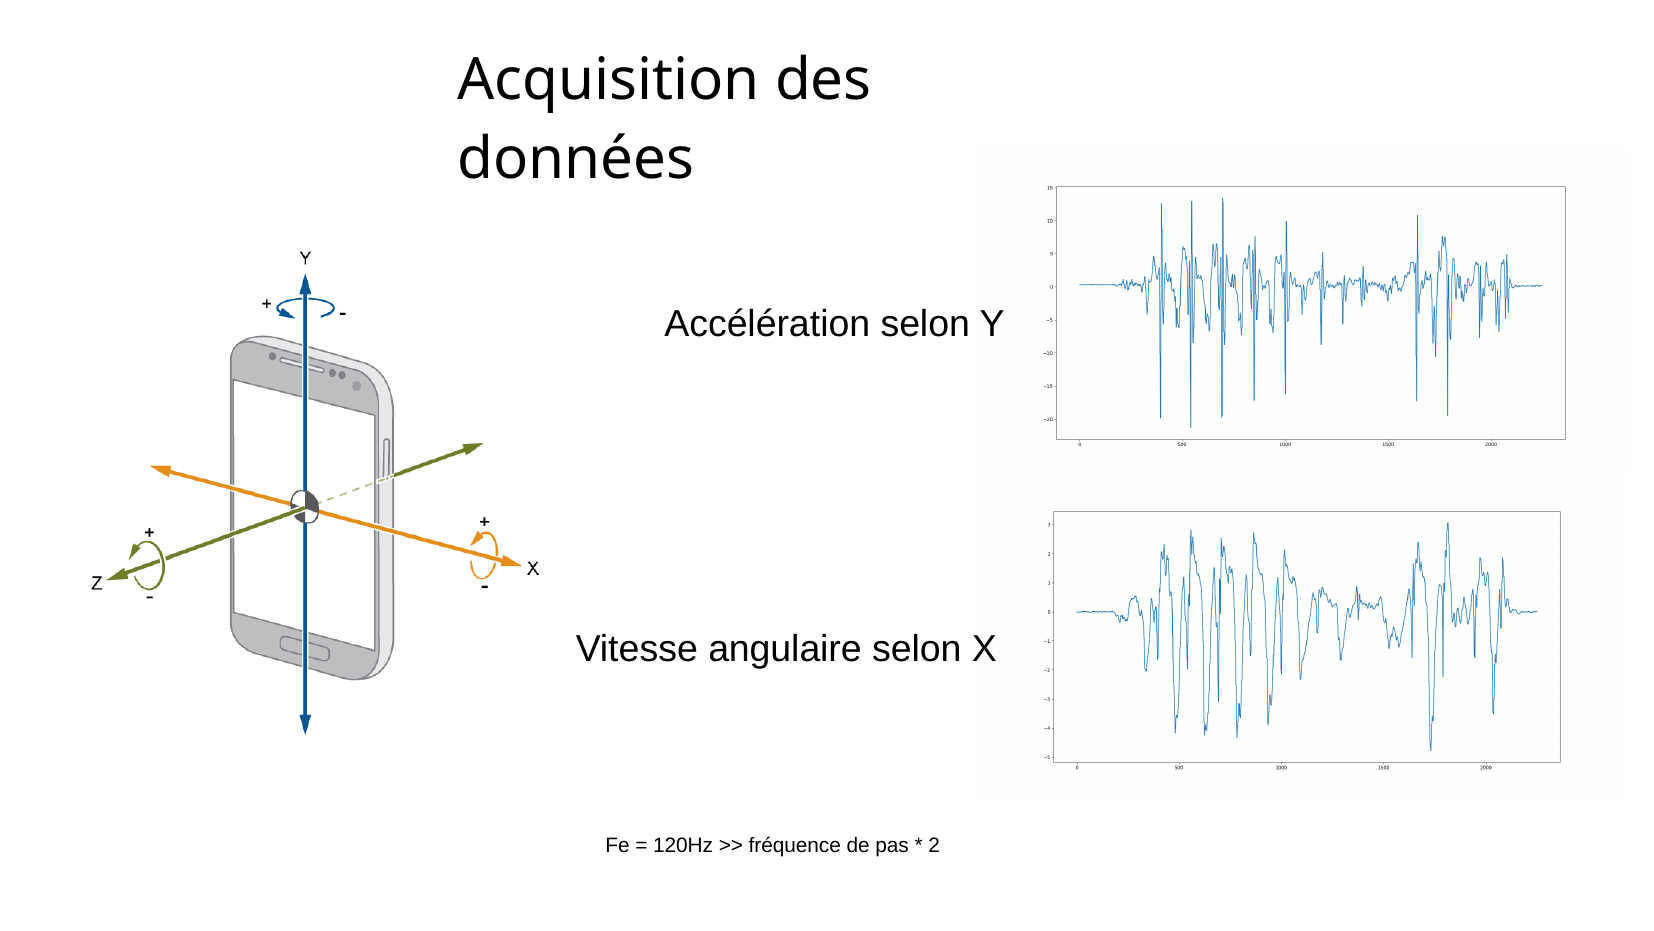

Acquisition des données
Accélération selon Y
Vitesse angulaire selon X
Fe = 120Hz >> fréquence de pas * 2